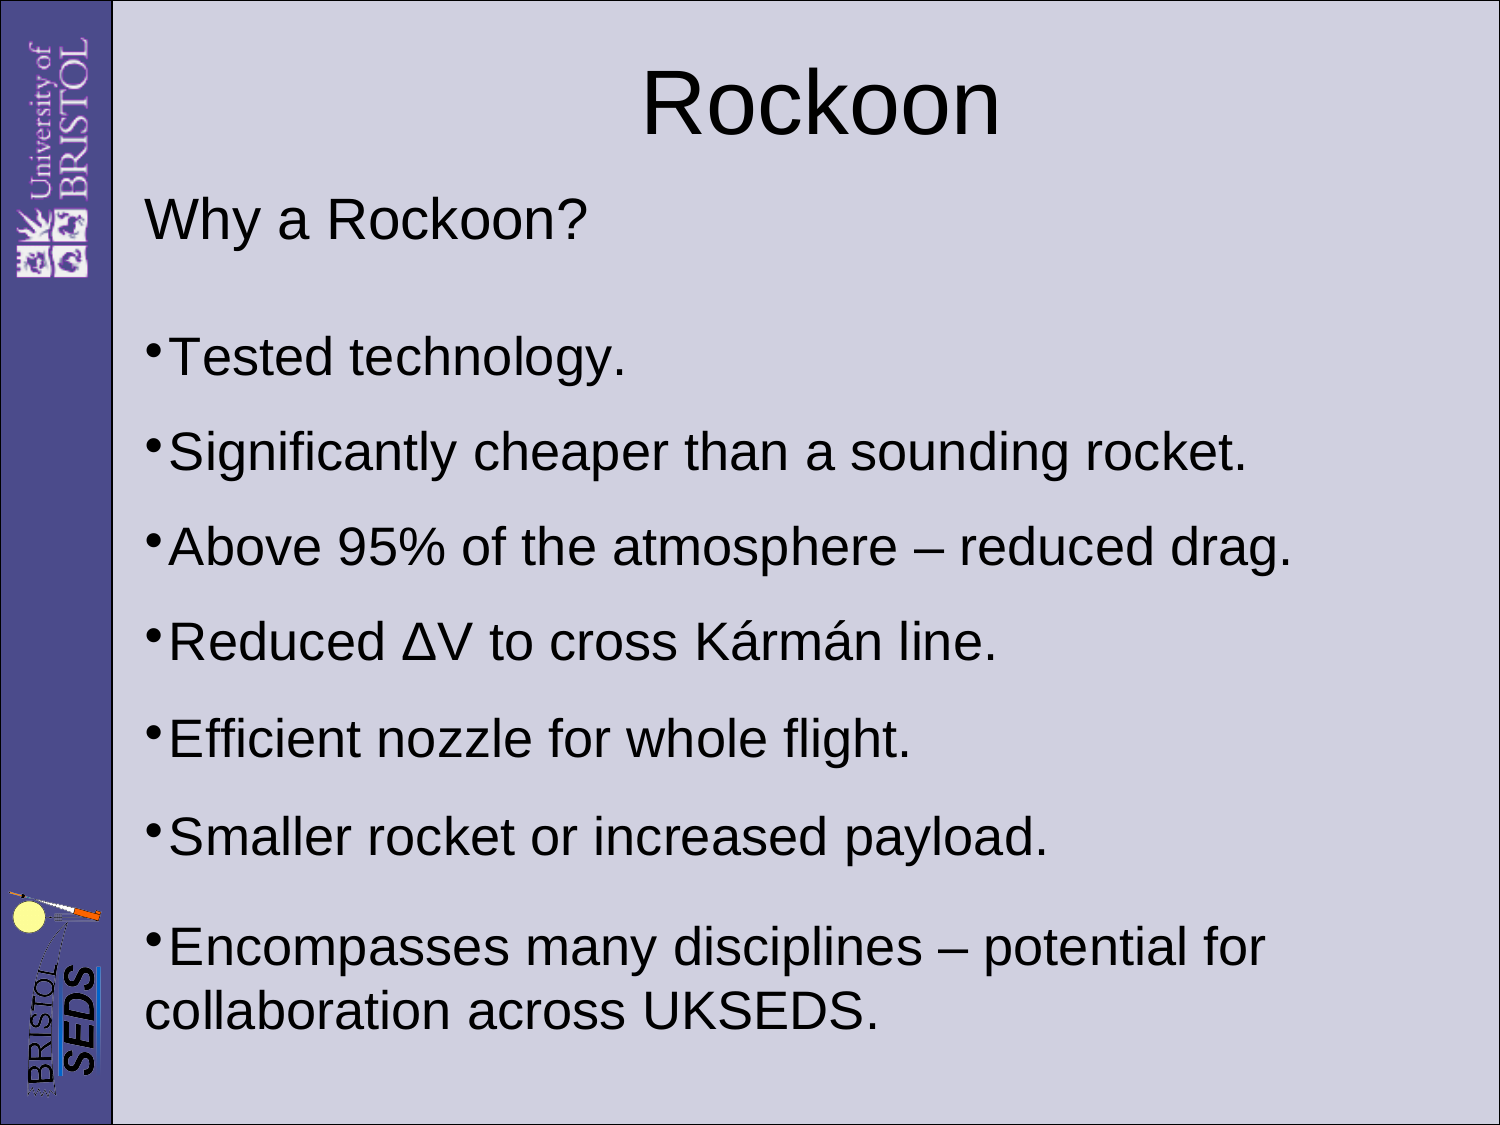

Rockoon
Why a Rockoon?
Tested technology.
Significantly cheaper than a sounding rocket.
Above 95% of the atmosphere – reduced drag.
Reduced ΔV to cross Kármán line.
Efficient nozzle for whole flight.
Smaller rocket or increased payload.
Encompasses many disciplines – potential for collaboration across UKSEDS.